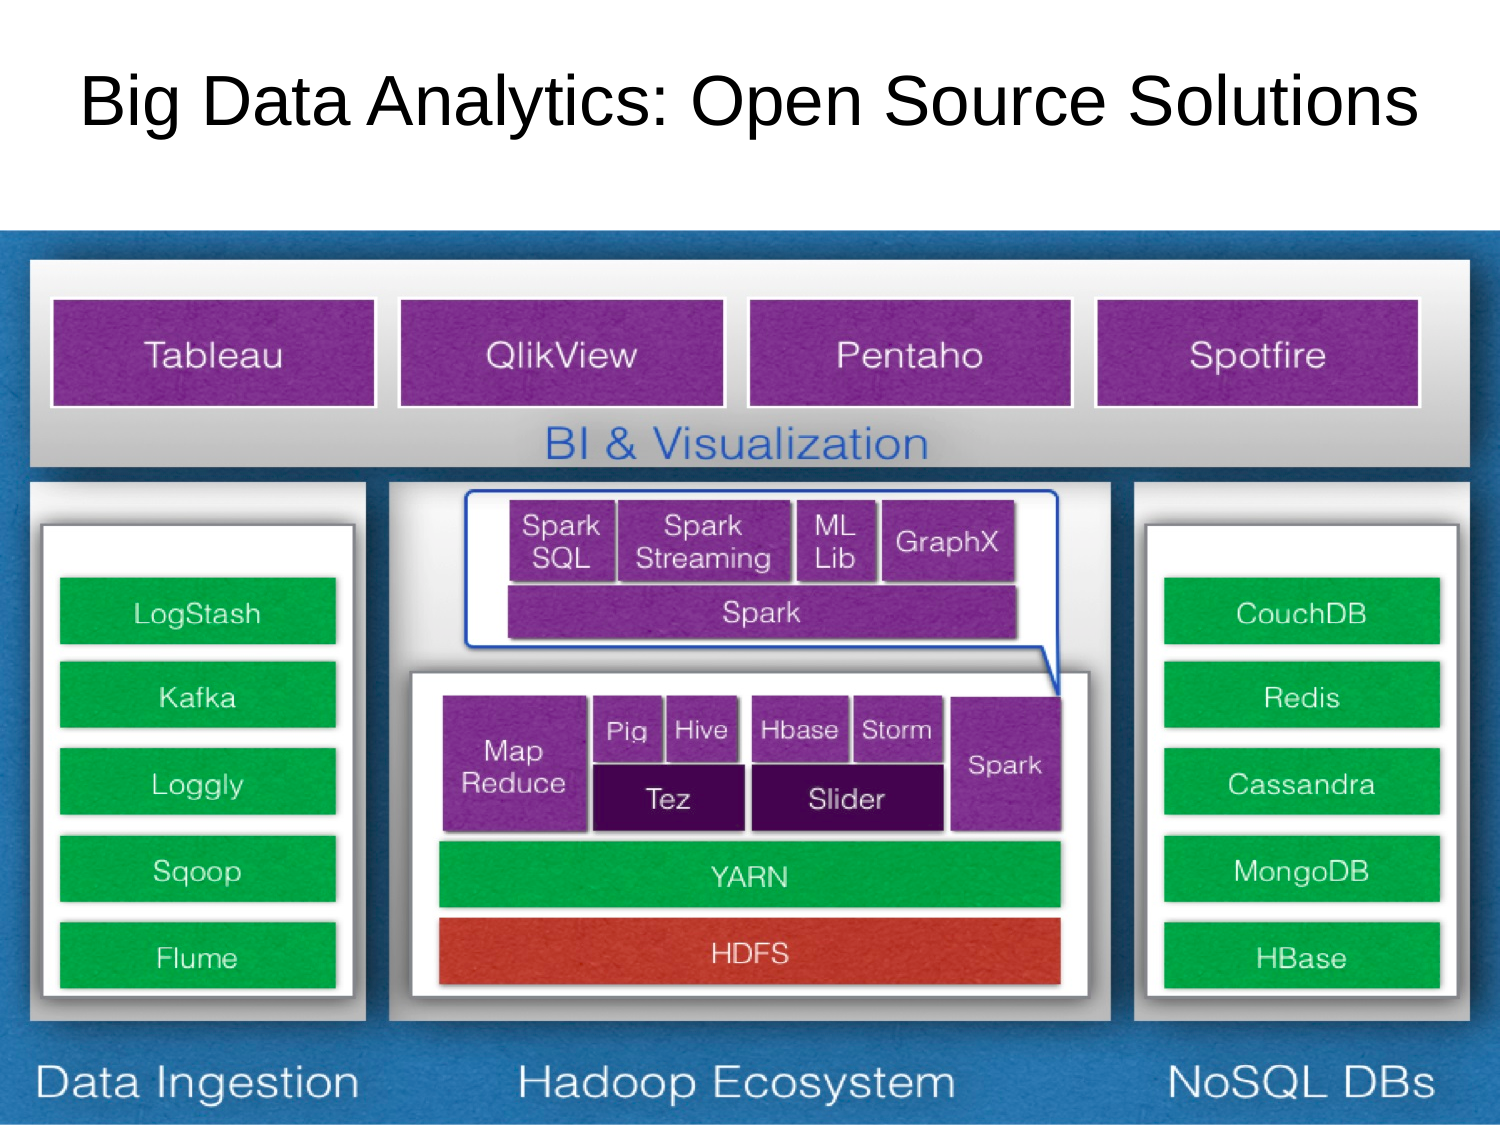

# Big Data Analytics: Open Source Solutions
4